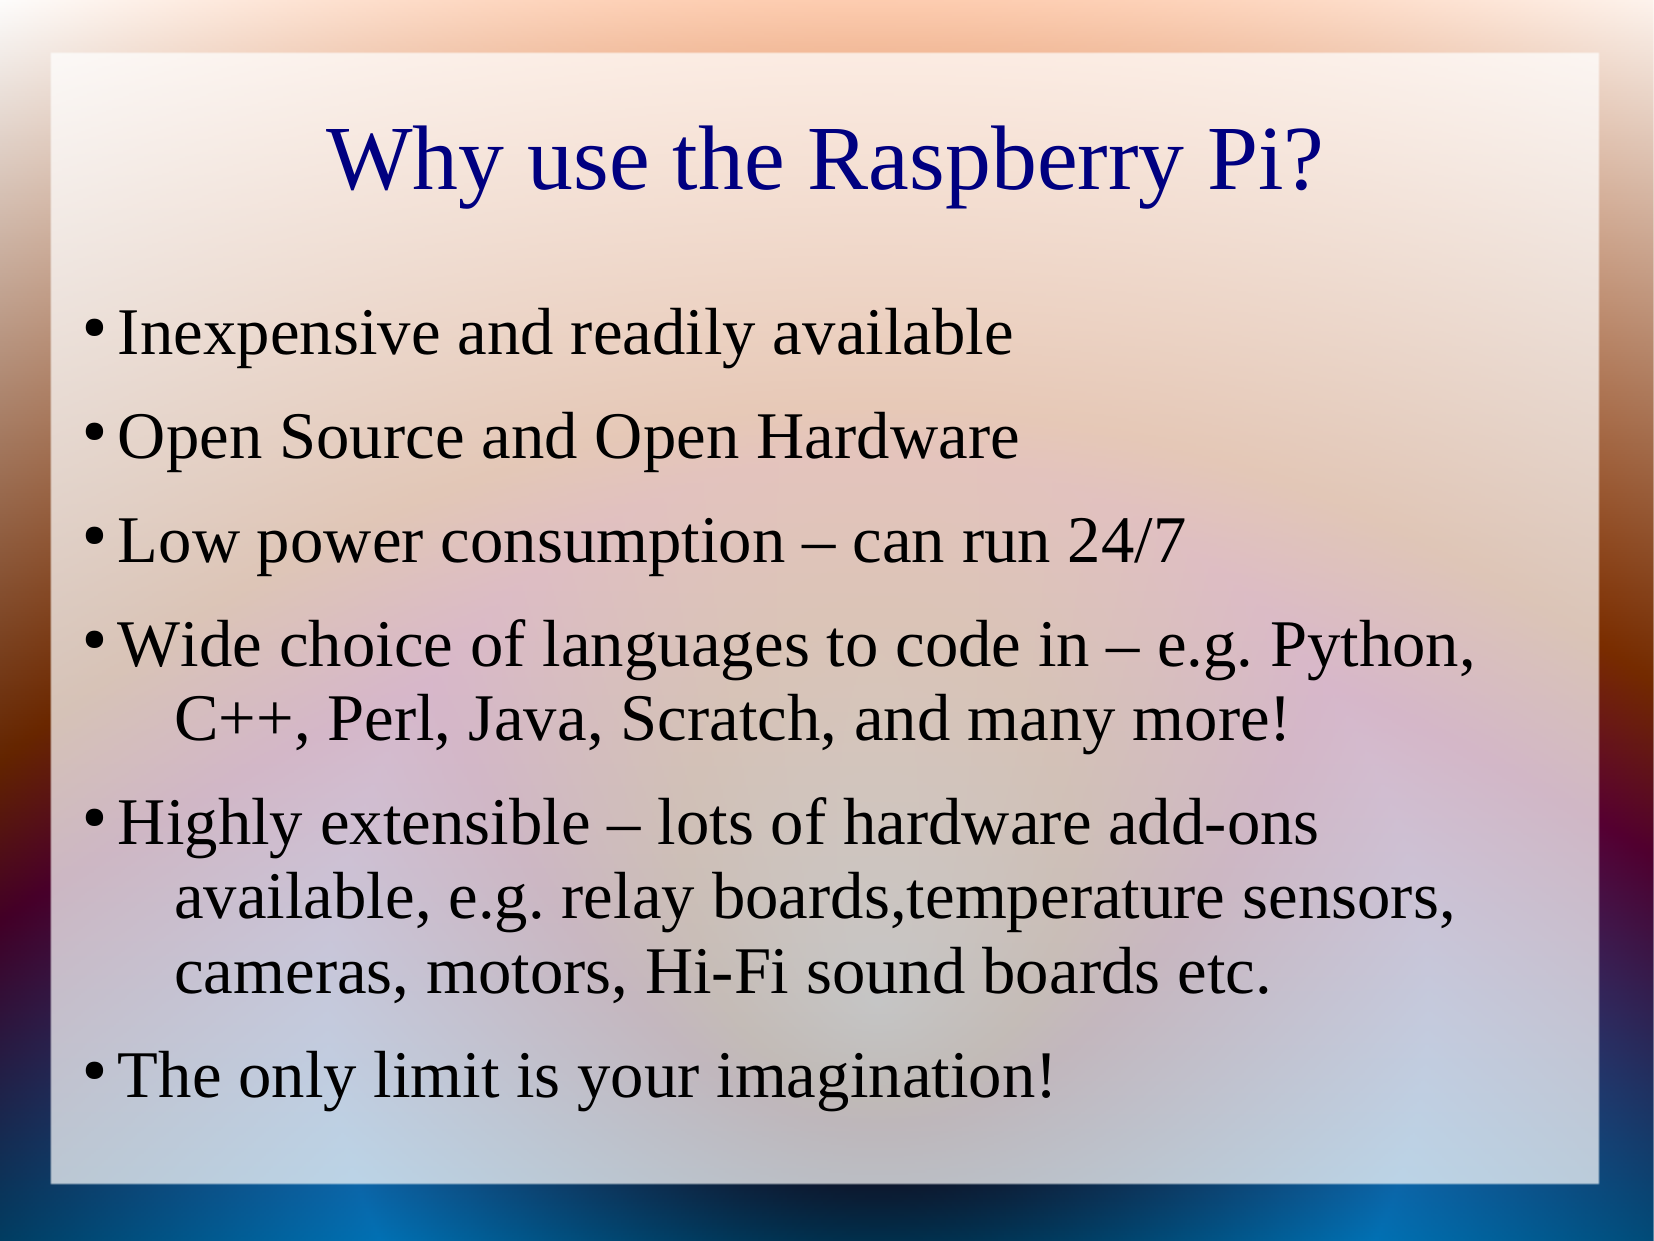

# Why use the Raspberry Pi?
Inexpensive and readily available
Open Source and Open Hardware
Low power consumption – can run 24/7
Wide choice of languages to code in – e.g. Python, C++, Perl, Java, Scratch, and many more!
Highly extensible – lots of hardware add-ons available, e.g. relay boards,temperature sensors, cameras, motors, Hi-Fi sound boards etc.
The only limit is your imagination!